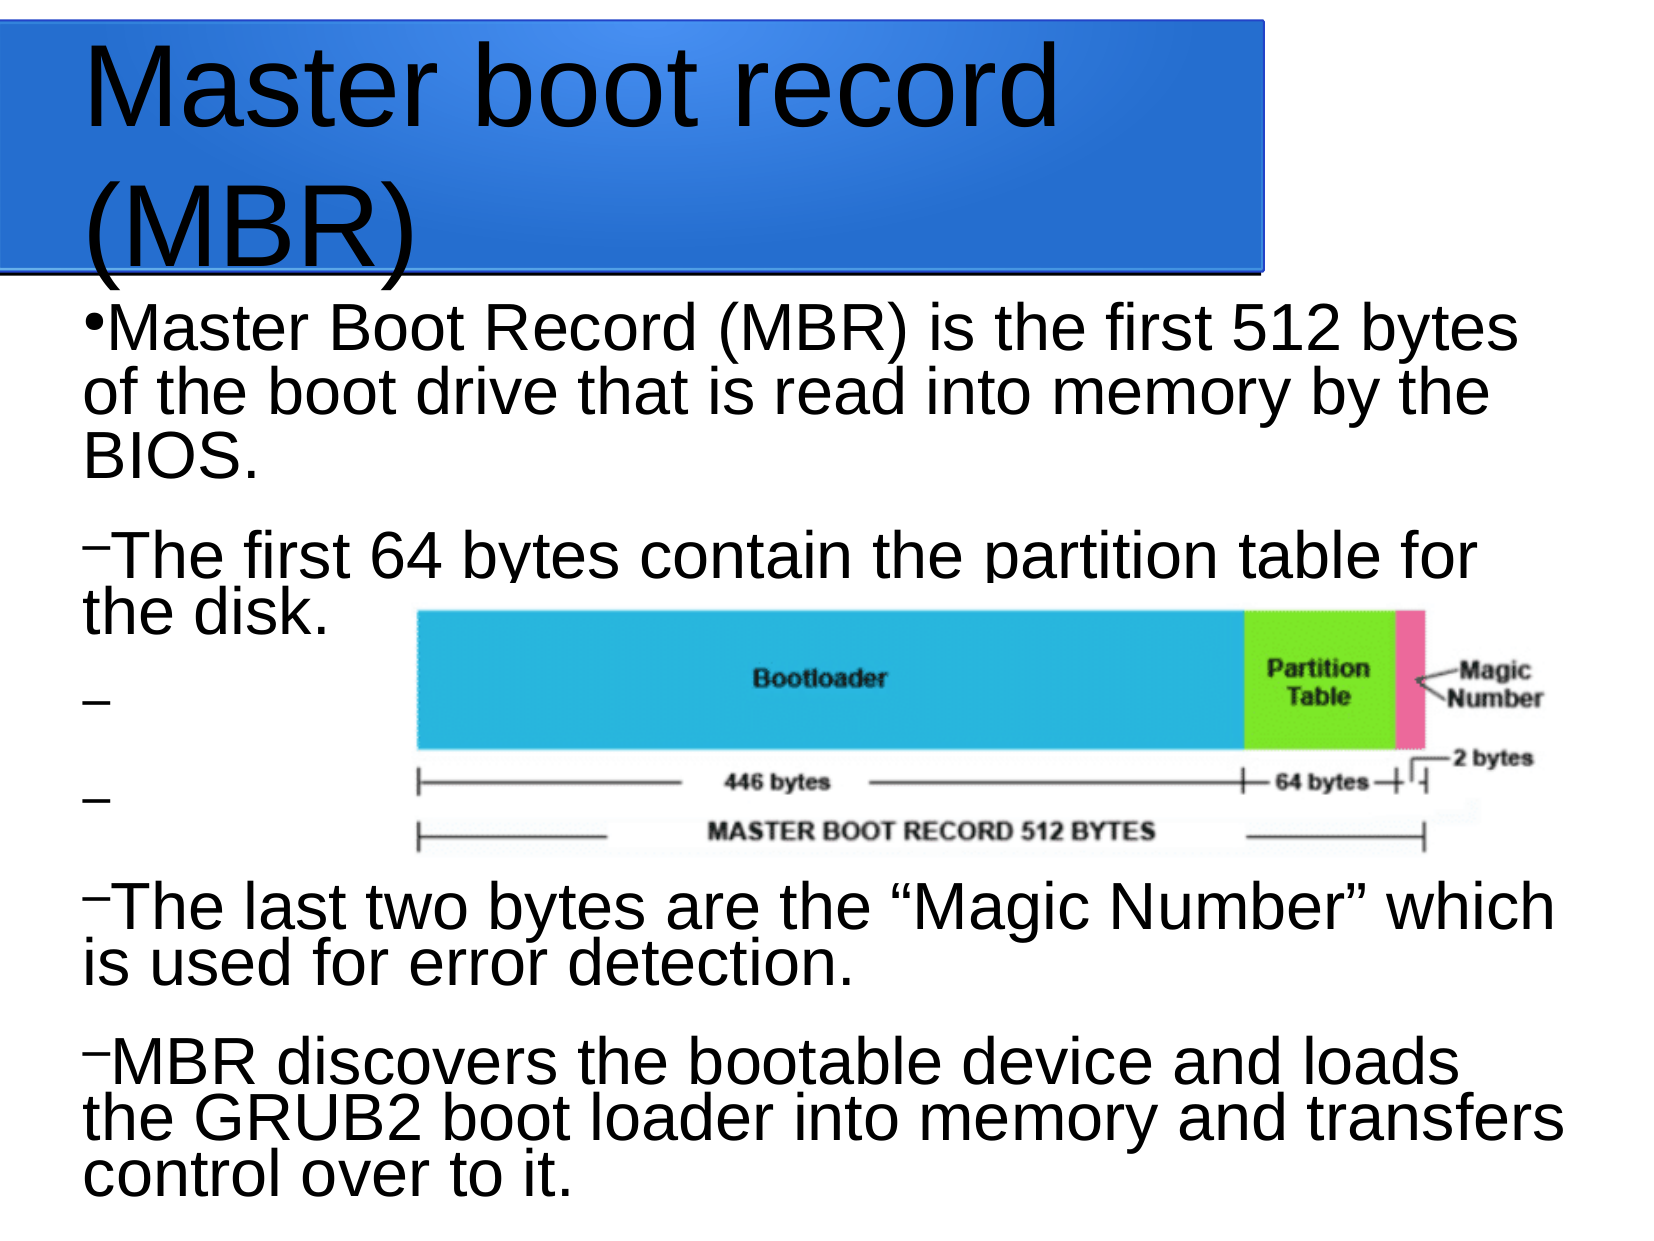

# Master boot record (MBR)
Master Boot Record (MBR) is the first 512 bytes of the boot drive that is read into memory by the BIOS.
The first 64 bytes contain the partition table for the disk.
The last two bytes are the “Magic Number” which is used for error detection.
MBR discovers the bootable device and loads the GRUB2 boot loader into memory and transfers control over to it.